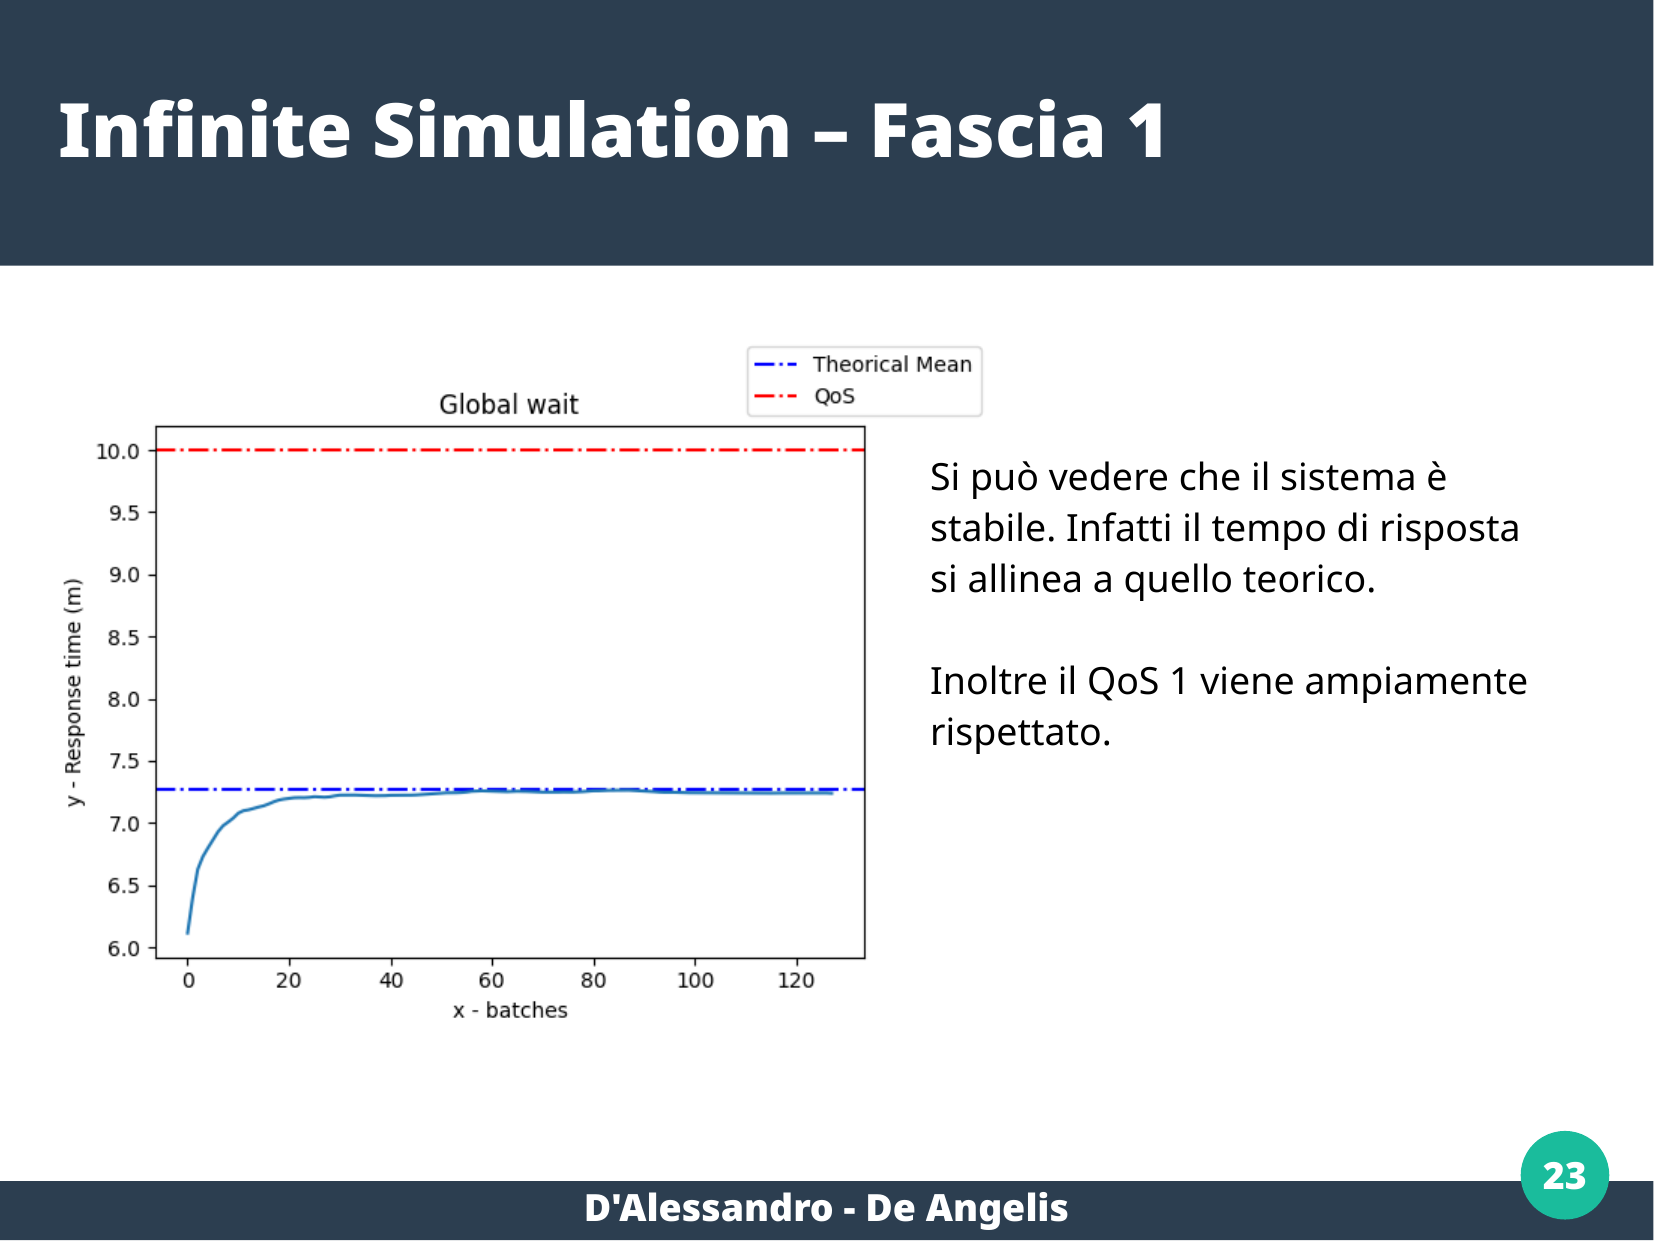

# Infinite Simulation – Fascia 1
Si può vedere che il sistema è stabile. Infatti il tempo di risposta si allinea a quello teorico.
Inoltre il QoS 1 viene ampiamente rispettato.
23
D'Alessandro - De Angelis